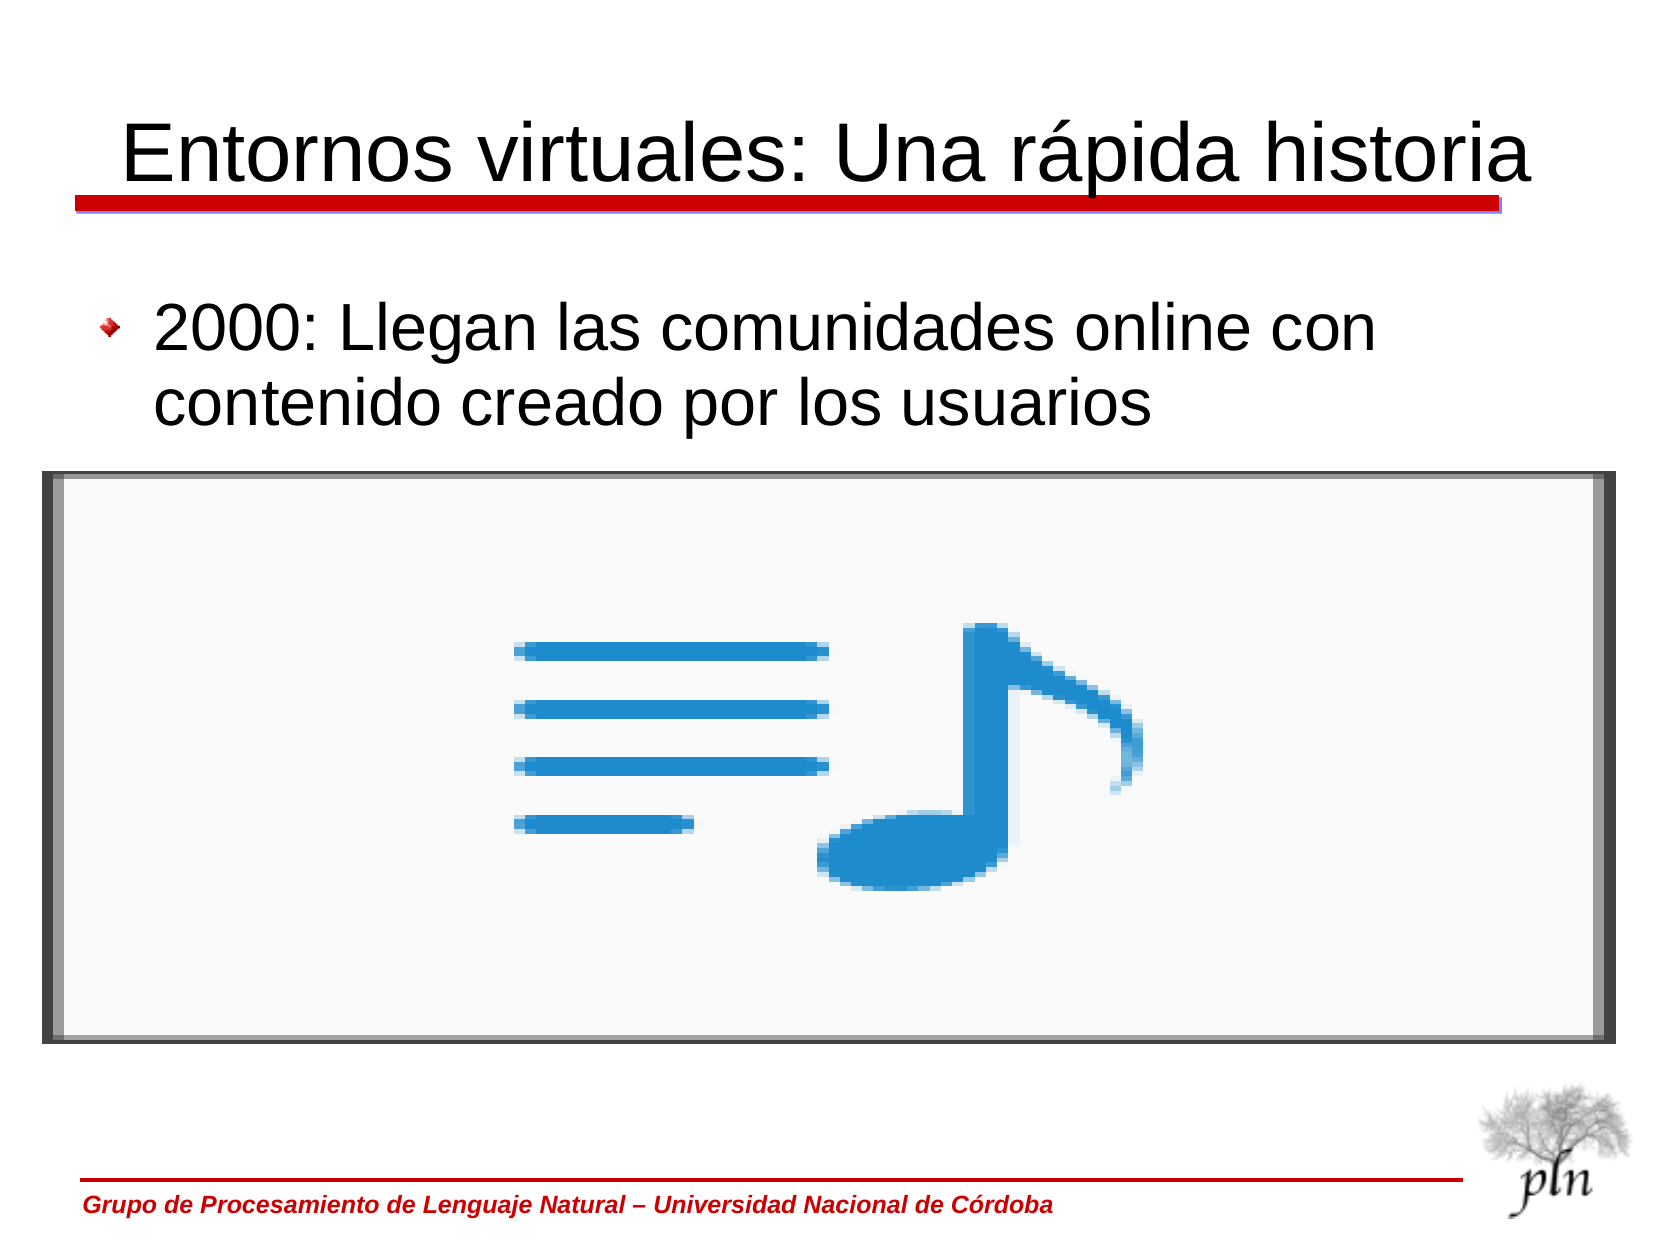

# Entornos virtuales: Una rápida historia
2000: Llegan las comunidades online con contenido creado por los usuarios